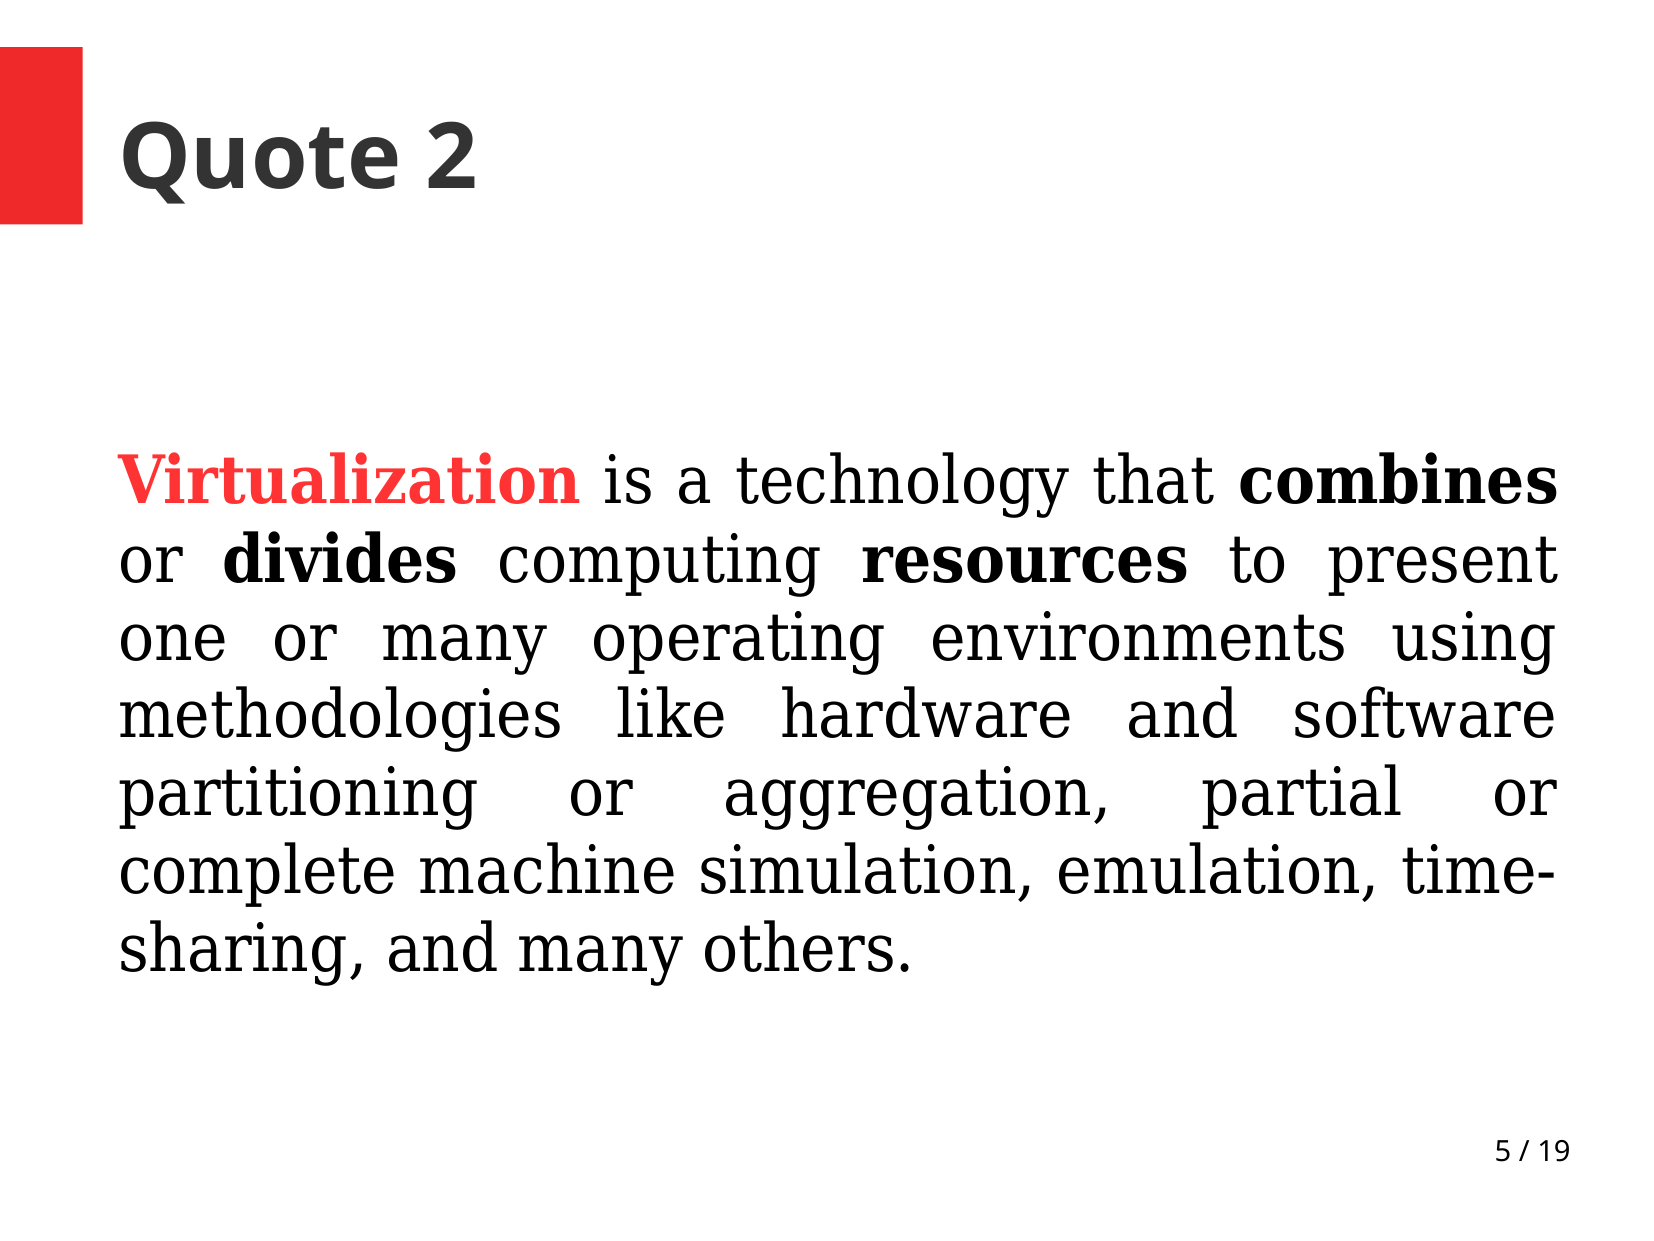

# Quote 2
Virtualization is a technology that combines or divides computing resources to present one or many operating environments using methodologies like hardware and software partitioning or aggregation, partial or complete machine simulation, emulation, time-sharing, and many others.
5